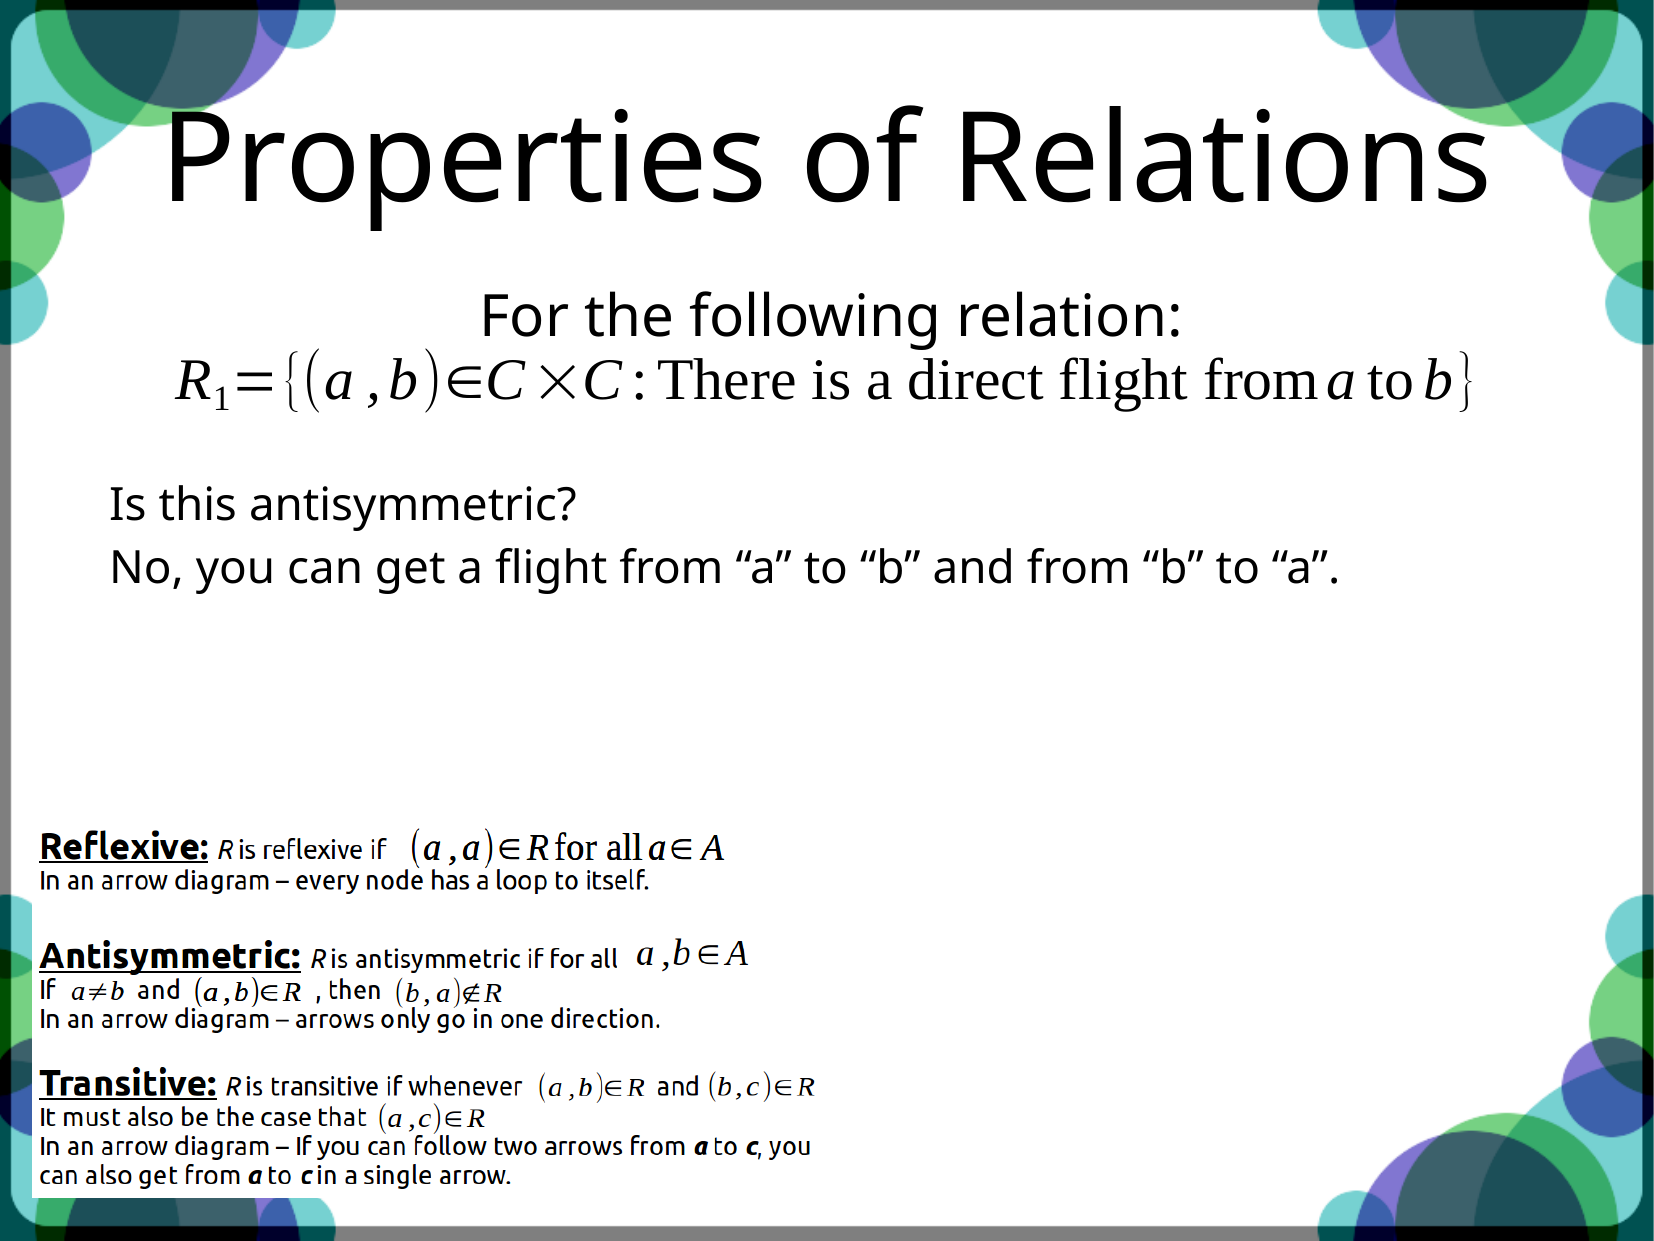

# Properties of Relations
For the following relation:
Is this antisymmetric?
No, you can get a flight from “a” to “b” and from “b” to “a”.